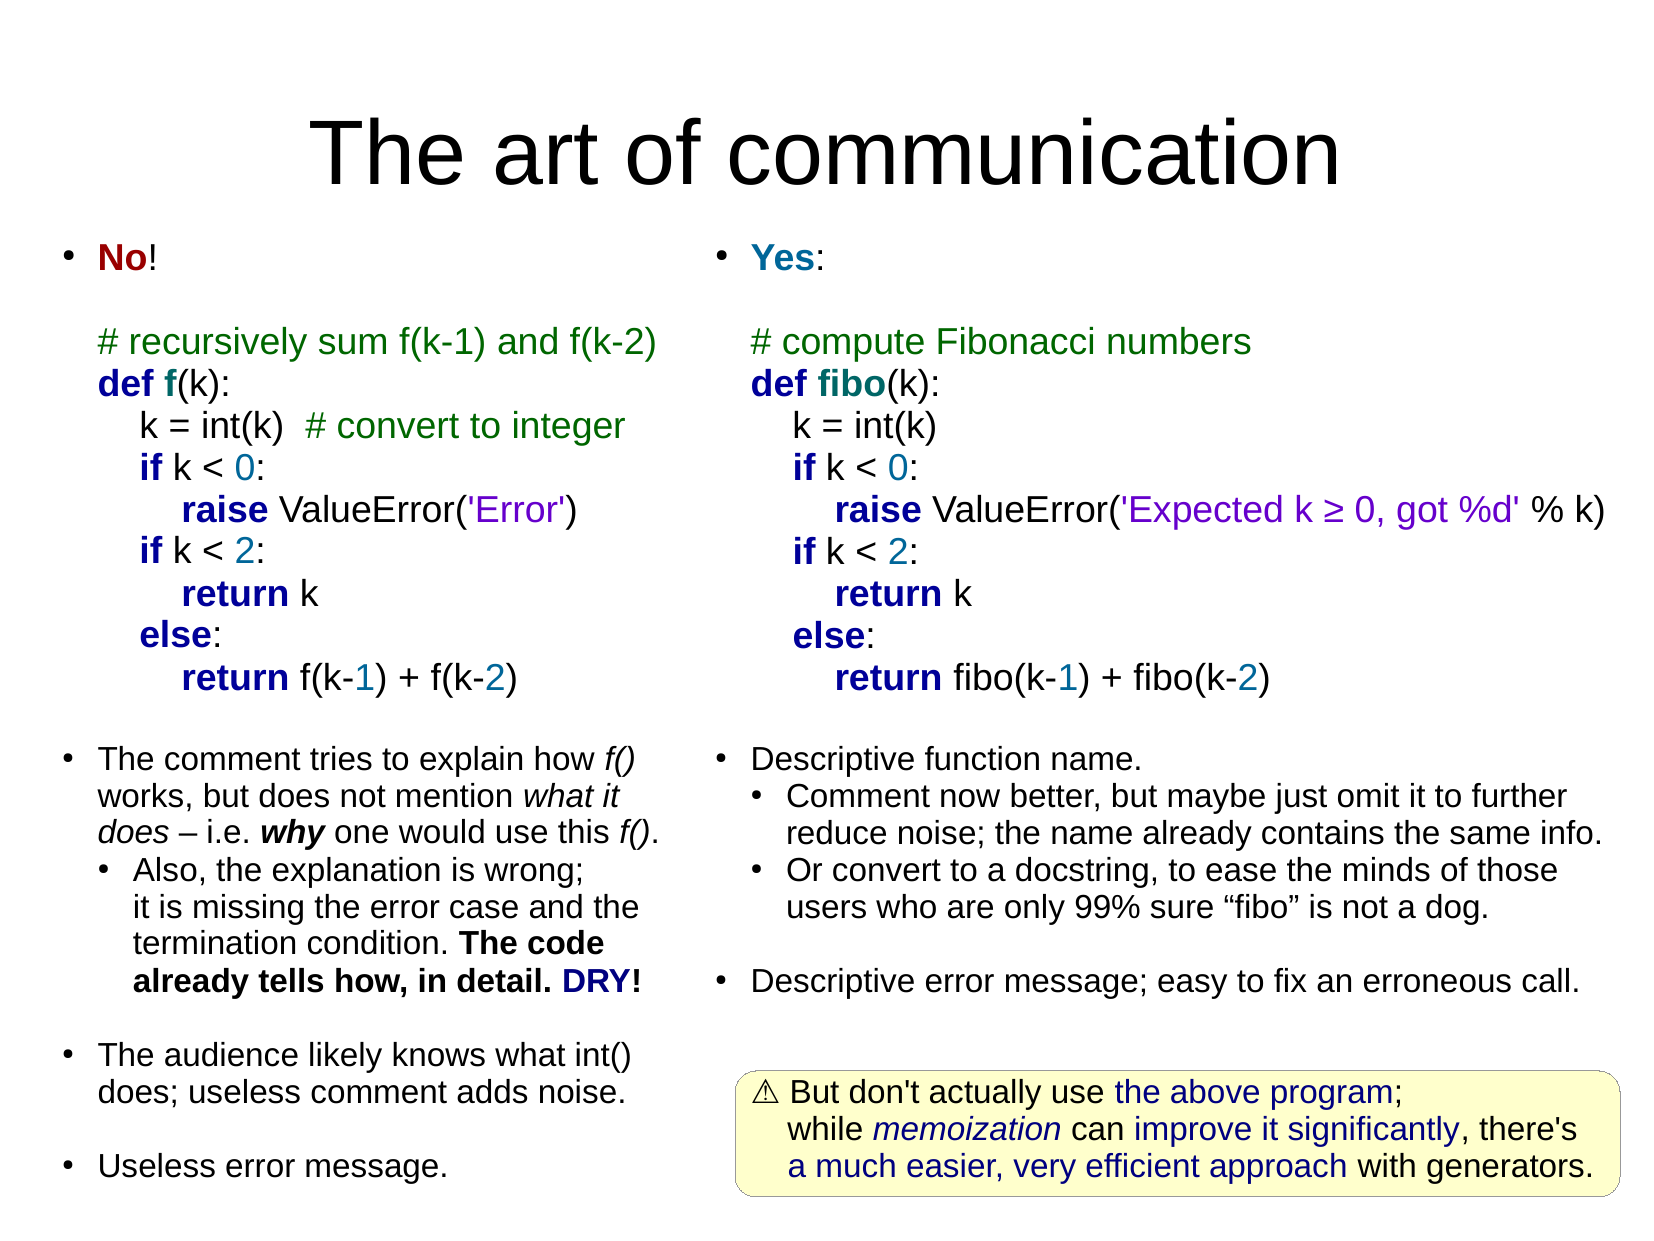

# The art of communication
No!
# recursively sum f(k-1) and f(k-2)
def f(k):
 k = int(k) # convert to integer
 if k < 0:
 raise ValueError('Error')
 if k < 2:
 return k
 else:
 return f(k-1) + f(k-2)
The comment tries to explain how f() works, but does not mention what it does – i.e. why one would use this f().
Also, the explanation is wrong;
it is missing the error case and the termination condition. The code already tells how, in detail. DRY!
The audience likely knows what int() does; useless comment adds noise.
Useless error message.
Yes:
# compute Fibonacci numbers
def fibo(k):
 k = int(k)
 if k < 0:
 raise ValueError('Expected k ≥ 0, got %d' % k)
 if k < 2:
 return k
 else:
 return fibo(k-1) + fibo(k-2)
Descriptive function name.
Comment now better, but maybe just omit it to further reduce noise; the name already contains the same info.
Or convert to a docstring, to ease the minds of those users who are only 99% sure “fibo” is not a dog.
Descriptive error message; easy to fix an erroneous call.
⚠ But don't actually use the above program;
 while memoization can improve it significantly, there's
 a much easier, very efficient approach with generators.